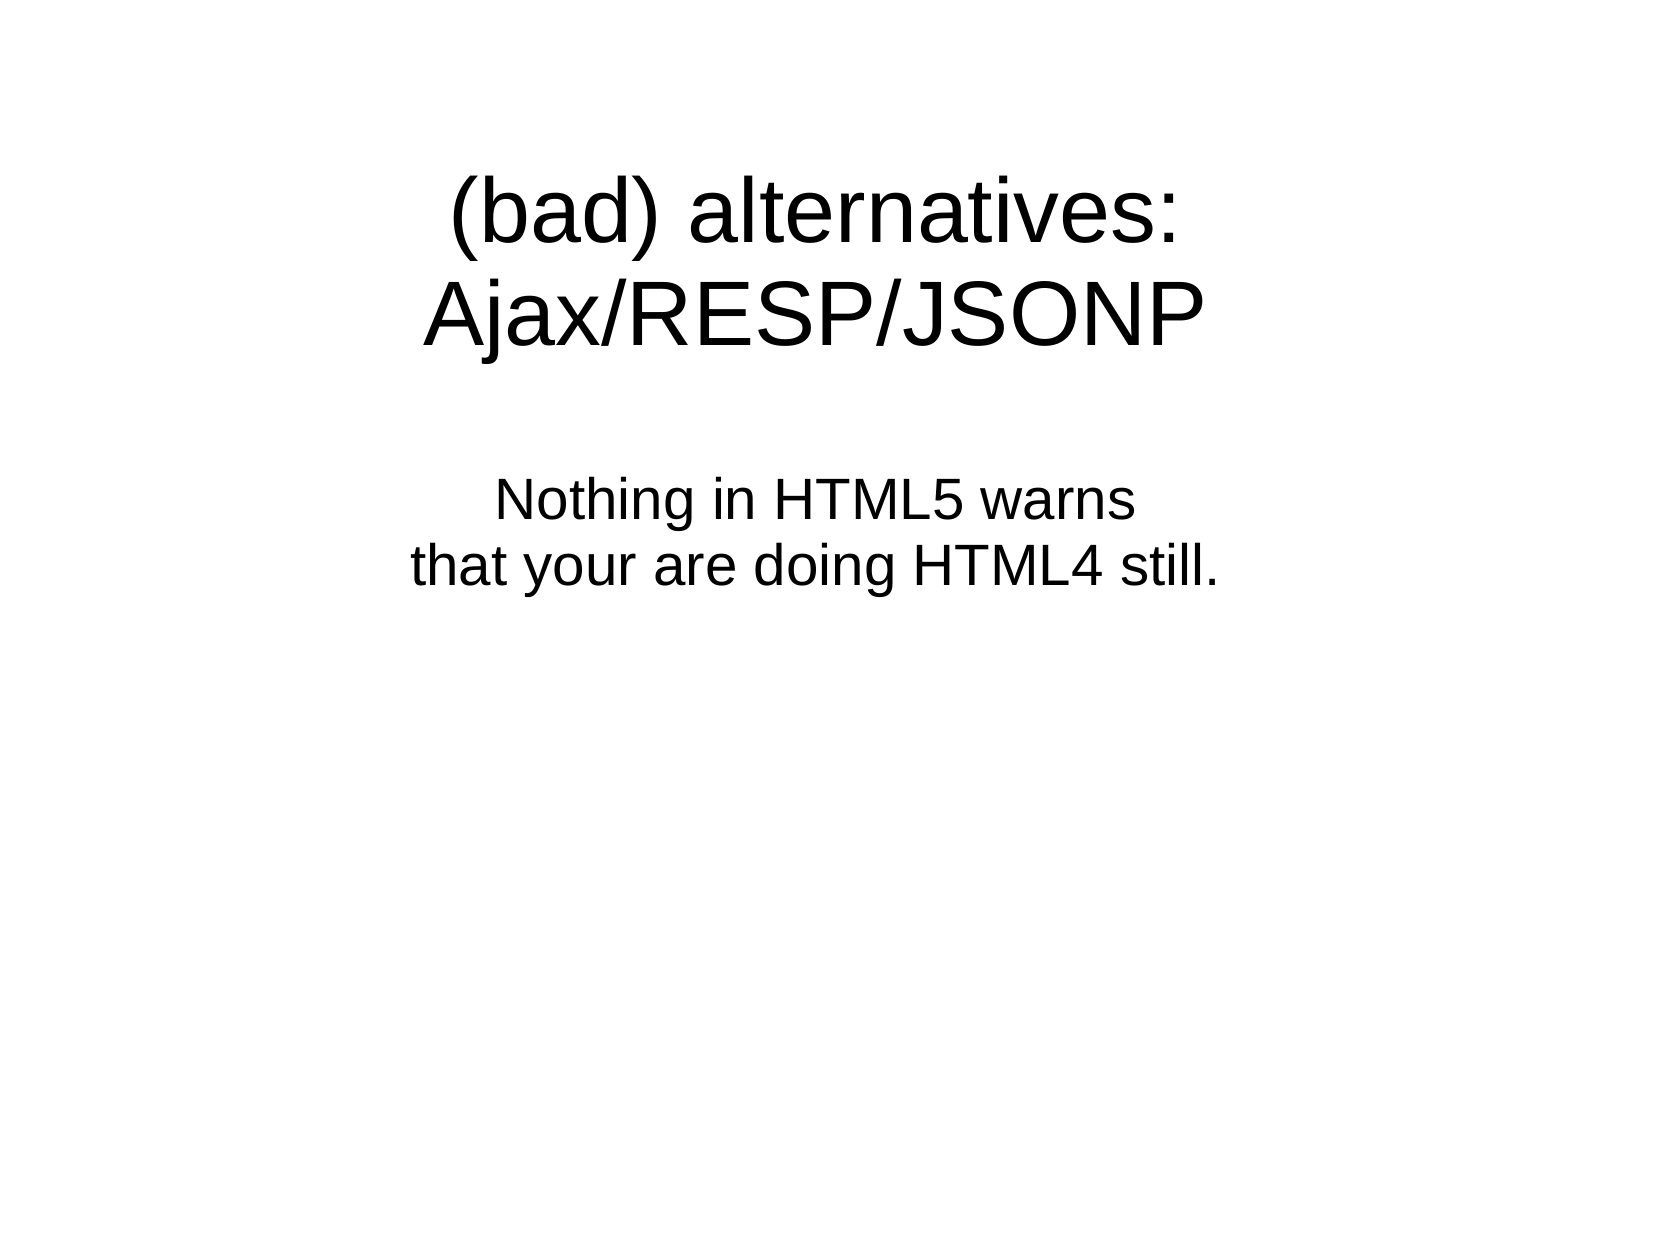

# (bad) alternatives: Ajax/RESP/JSONP Nothing in HTML5 warns that your are doing HTML4 still.